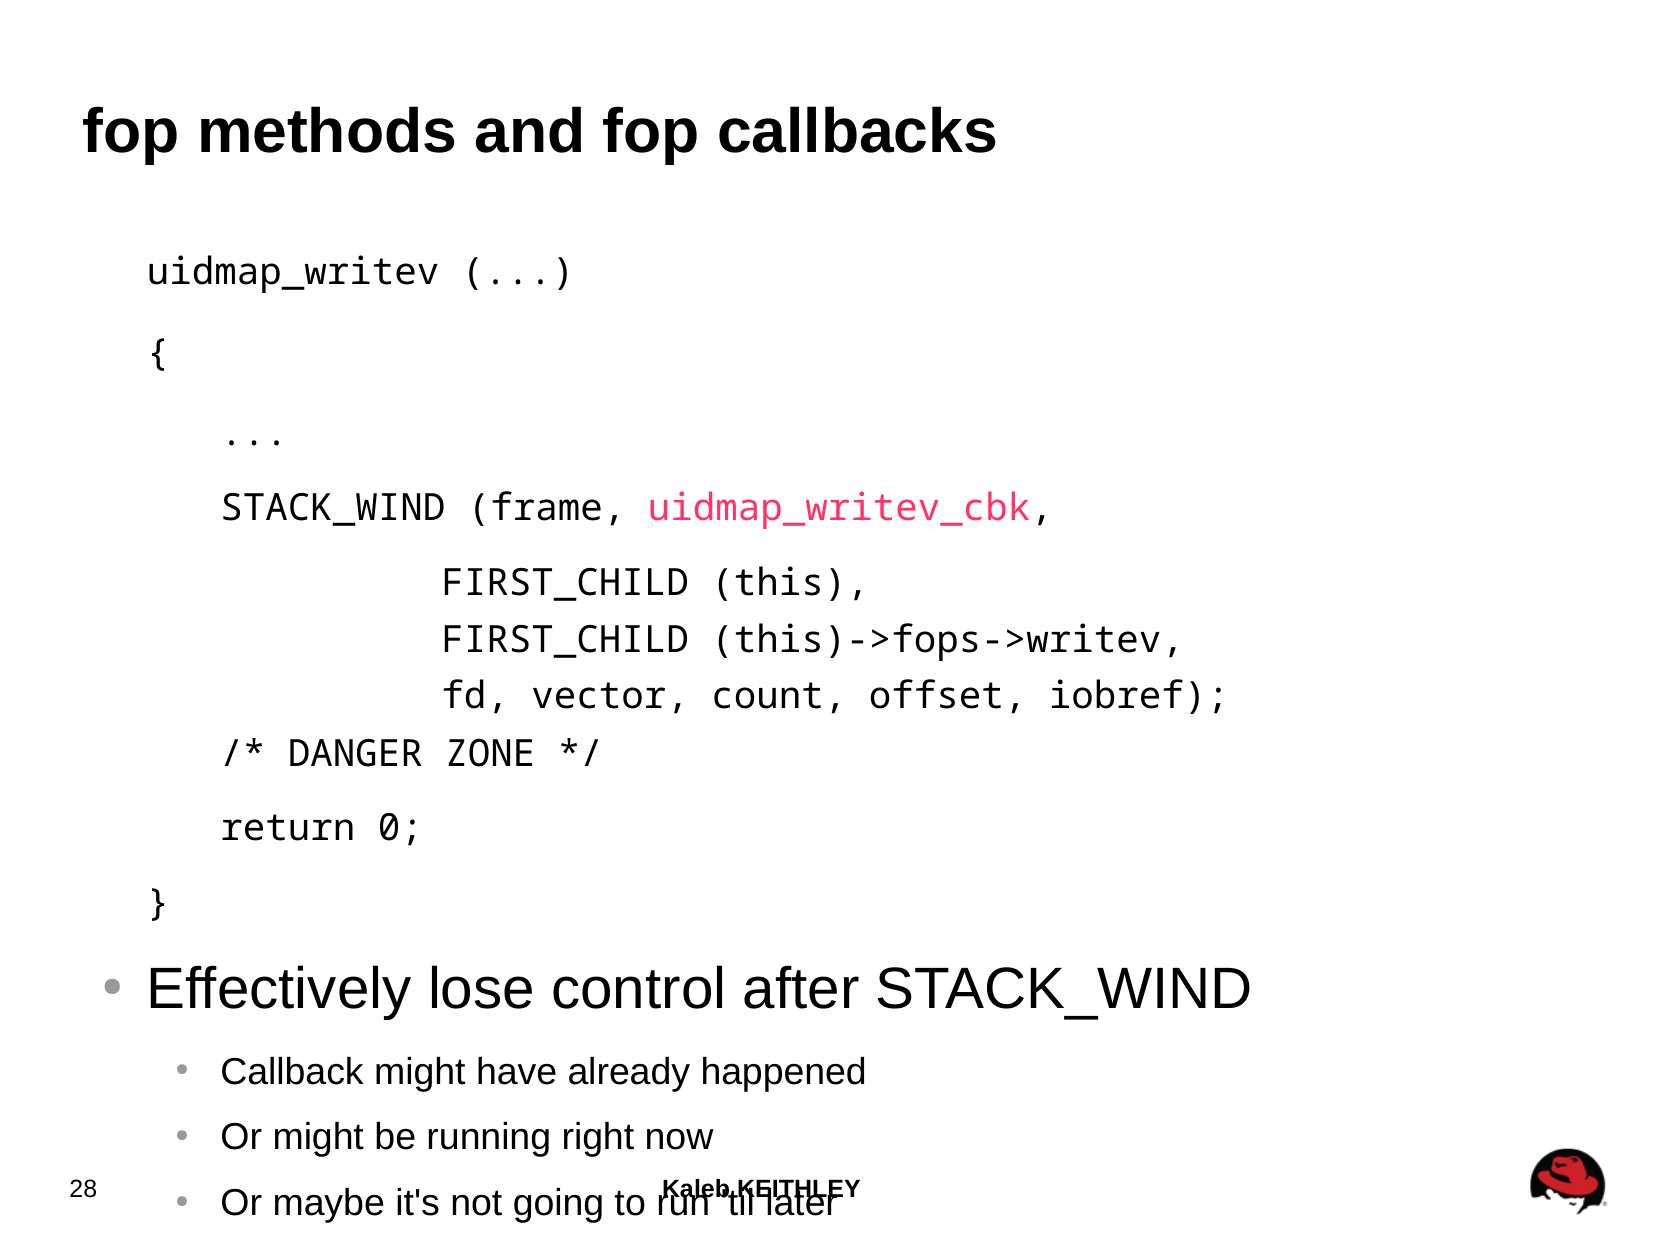

# fop methods and fop callbacks
uidmap_writev (...)
{
...
STACK_WIND (frame, uidmap_writev_cbk,
FIRST_CHILD (this),
FIRST_CHILD (this)->fops->writev,
fd, vector, count, offset, iobref);
/* DANGER ZONE */
return 0;
}
Effectively lose control after STACK_WIND
Callback might have already happened
Or might be running right now
Or maybe it's not going to run 'til later